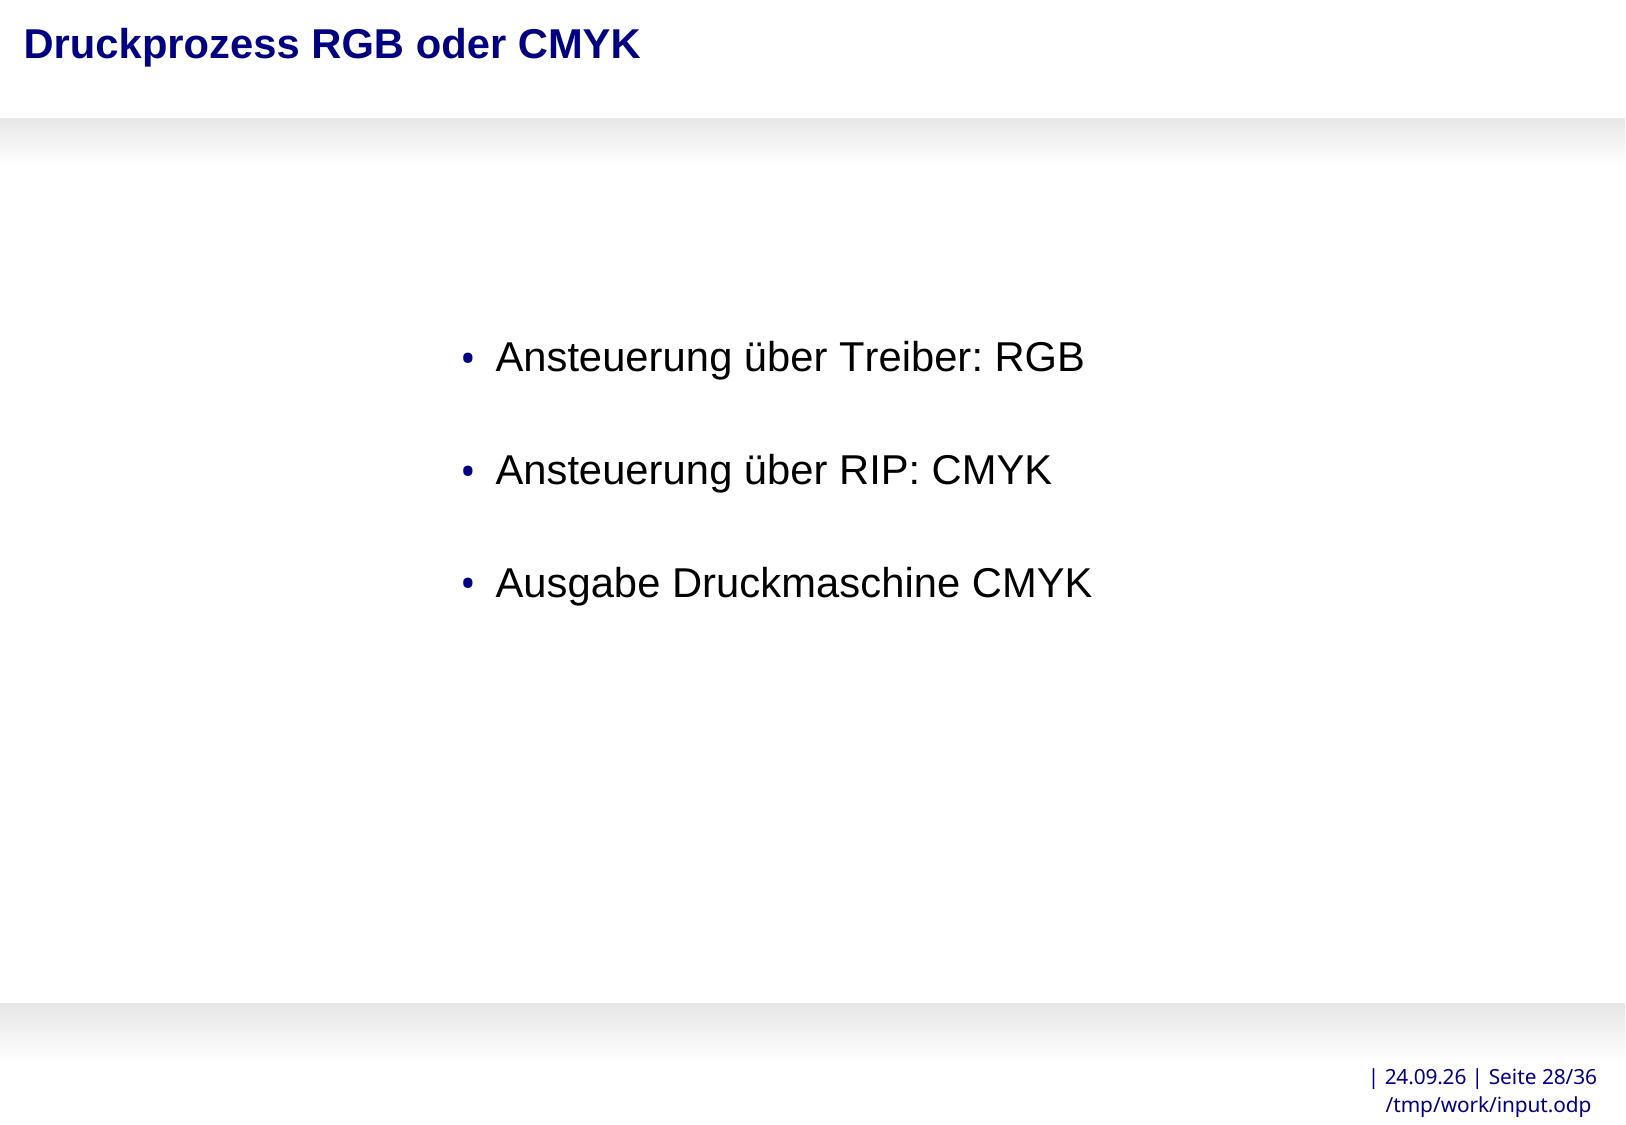

# Druckprozess RGB oder CMYK
Ansteuerung über Treiber: RGB
Ansteuerung über RIP: CMYK
Ausgabe Druckmaschine CMYK